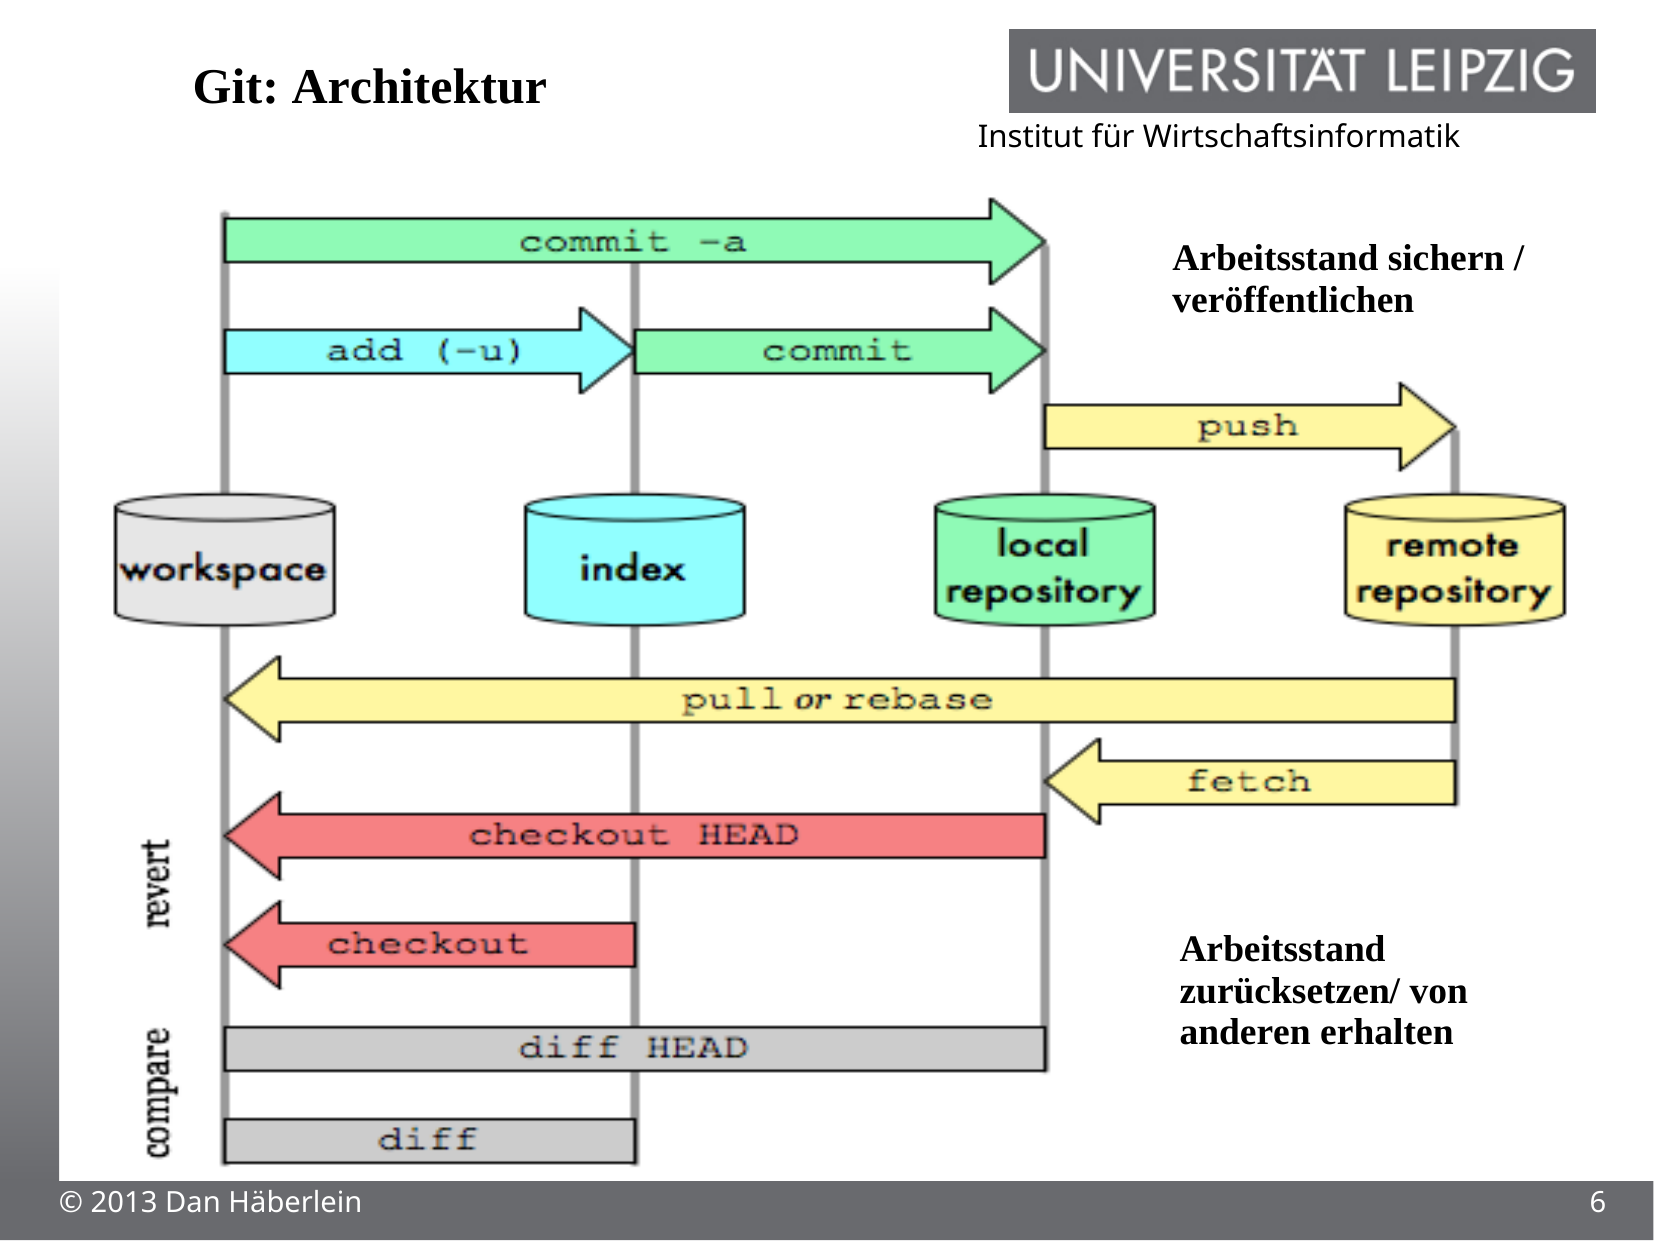

# Git: Architektur
Arbeitsstand sichern / veröffentlichen
Arbeitsstand zurücksetzen/ von anderen erhalten